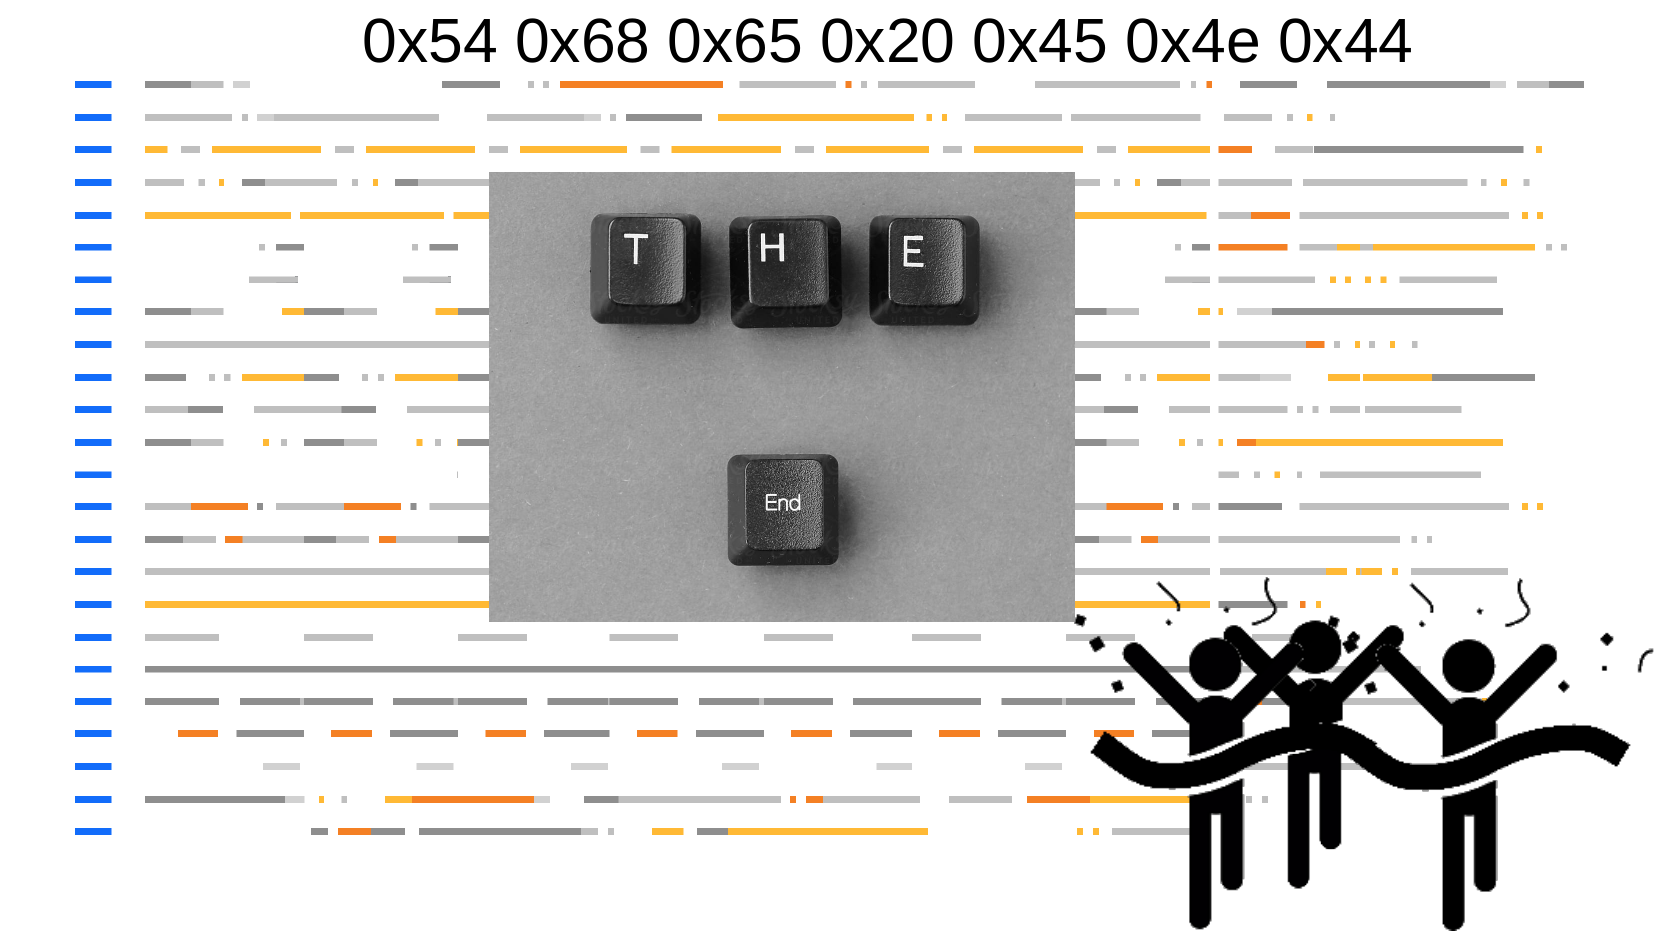

# 0x54 0x68 0x65 0x20 0x45 0x4e 0x44